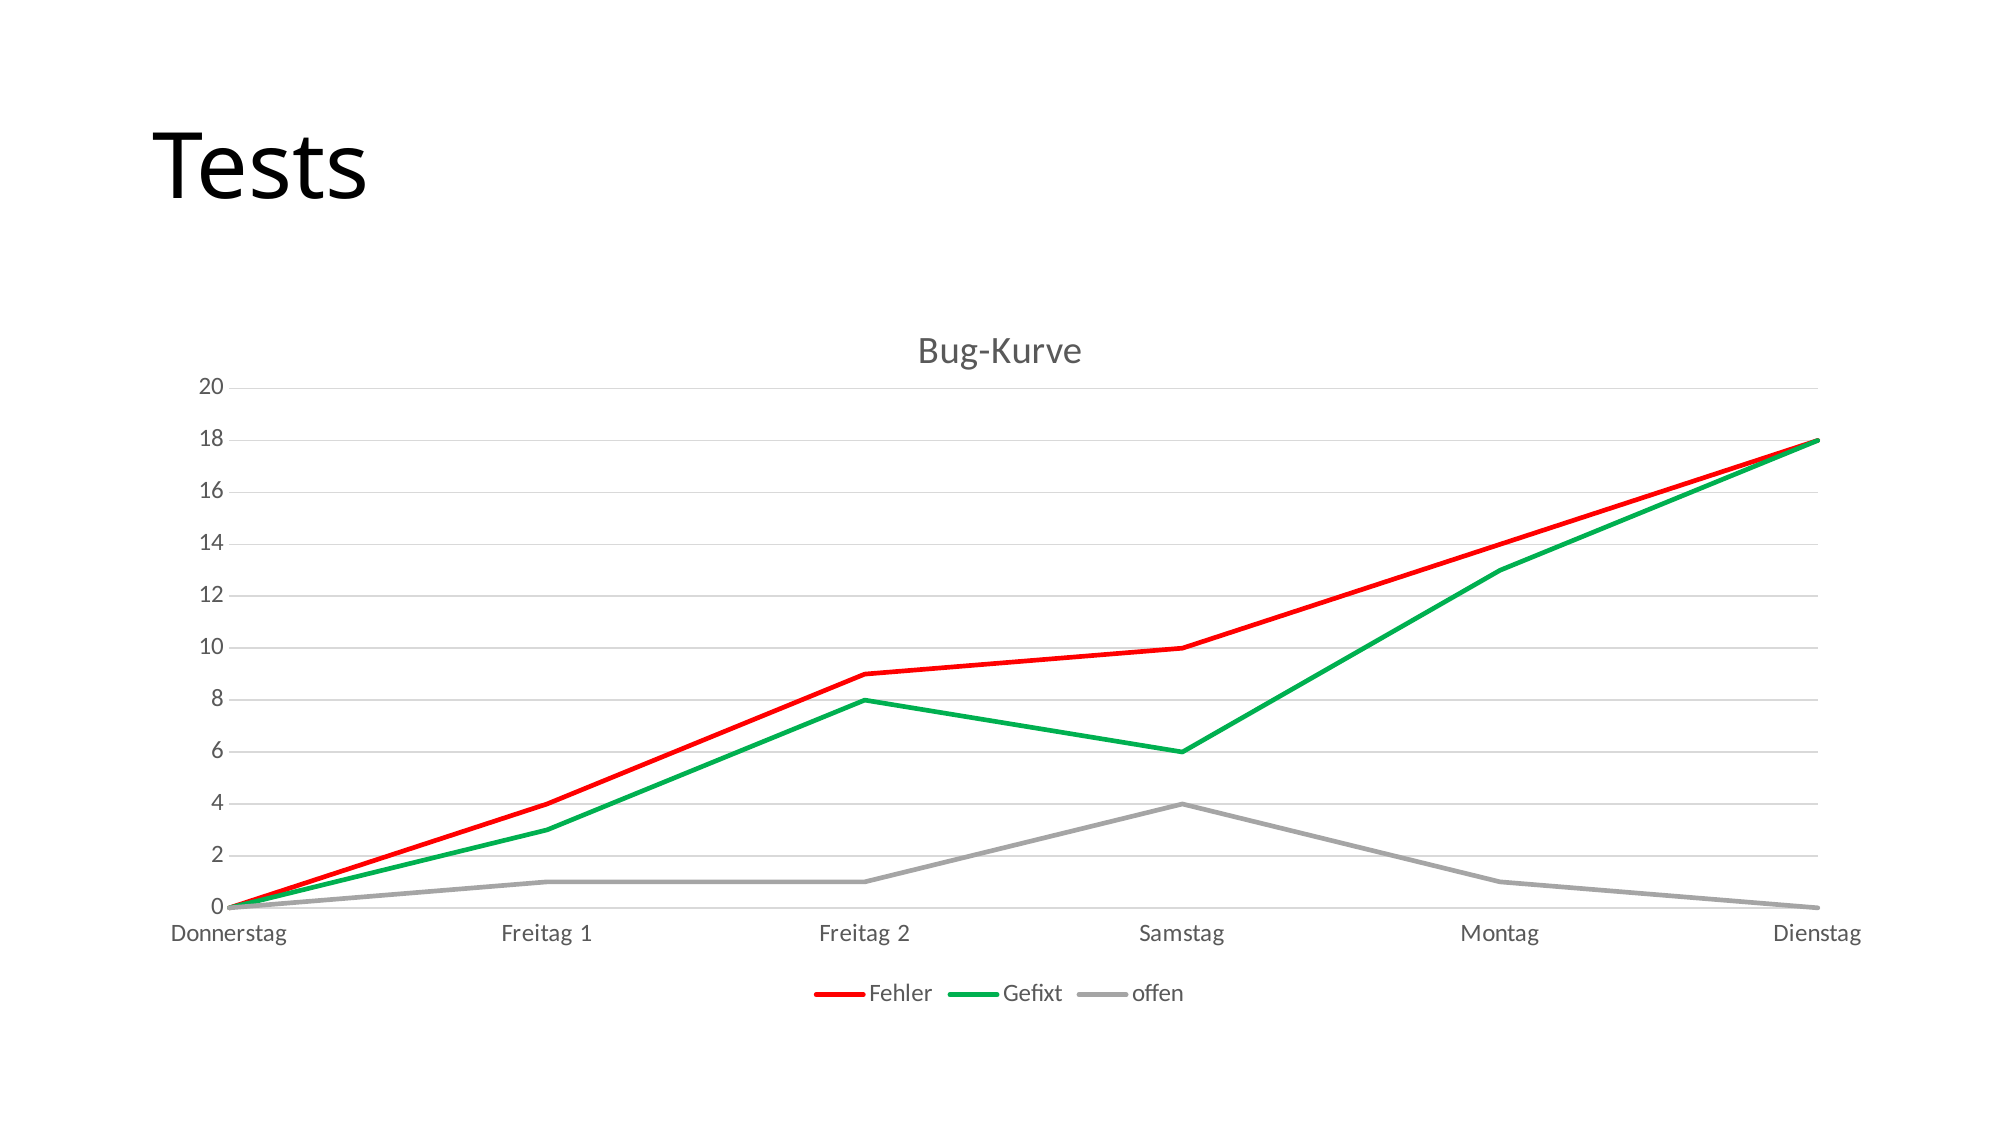

# Tests
### Chart: Bug-Kurve
| Category | Fehler | Gefixt | offen |
|---|---|---|---|
| Donnerstag | 0.0 | 0.0 | 0.0 |
| Freitag 1 | 4.0 | 3.0 | 1.0 |
| Freitag 2 | 9.0 | 8.0 | 1.0 |
| Samstag | 10.0 | 6.0 | 4.0 |
| Montag | 14.0 | 13.0 | 1.0 |
| Dienstag | 18.0 | 18.0 | 0.0 |